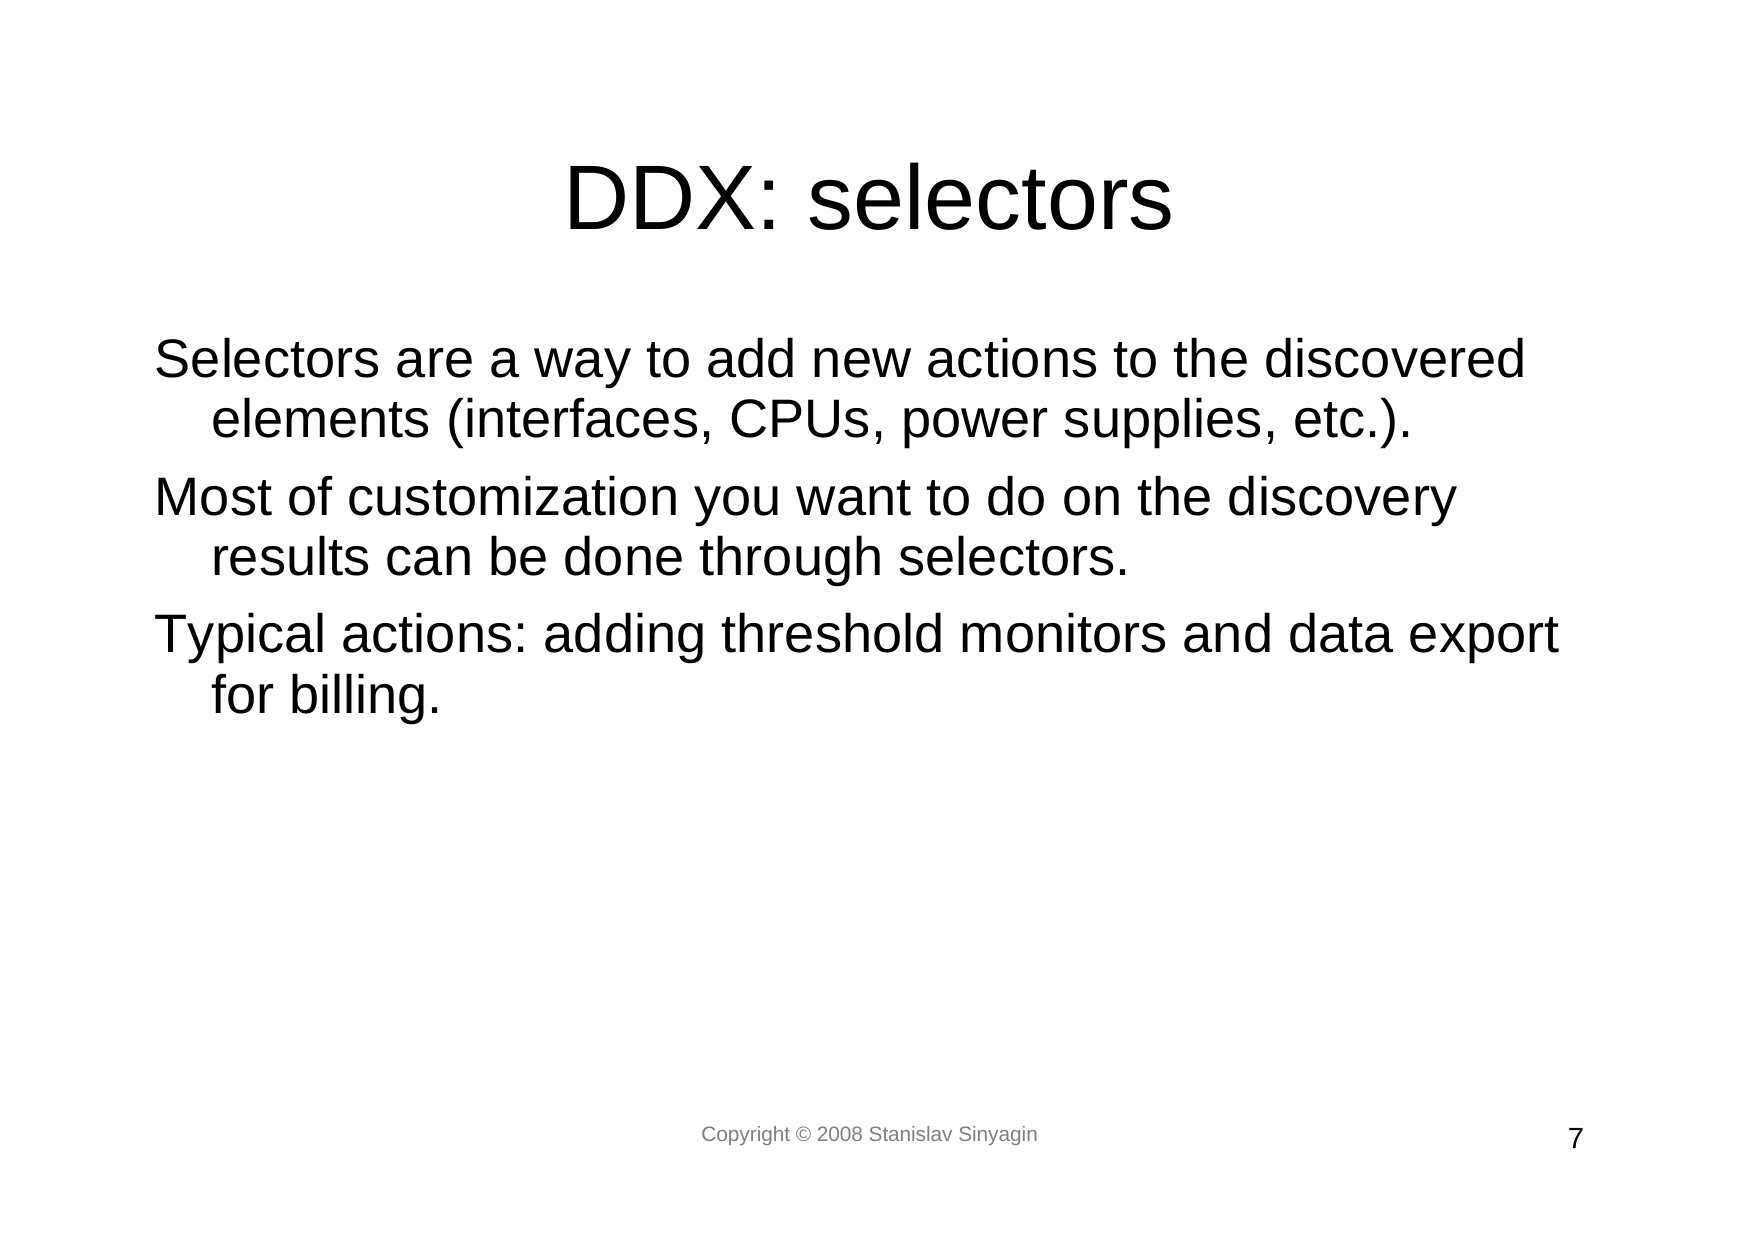

# DDX: selectors
Selectors are a way to add new actions to the discovered elements (interfaces, CPUs, power supplies, etc.).
Most of customization you want to do on the discovery results can be done through selectors.
Typical actions: adding threshold monitors and data export for billing.
Copyright © 2008 Stanislav Sinyagin
7